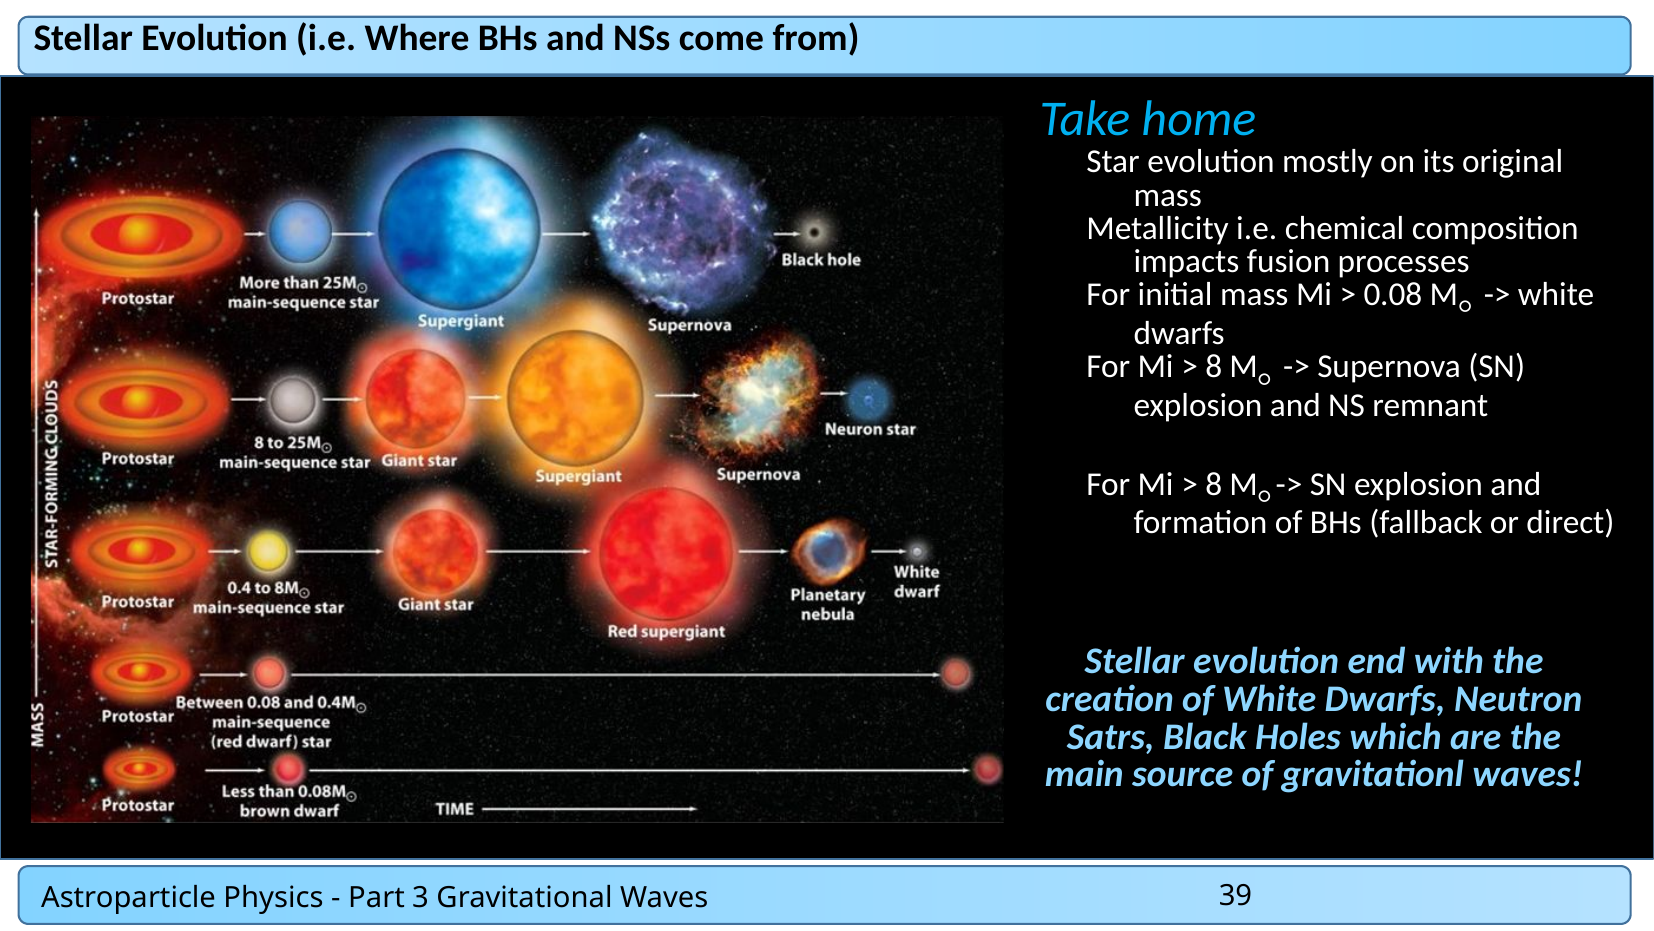

Stellar Evolution (i.e. Where BHs and NSs come from)
Take home
Star evolution mostly on its original mass
Metallicity i.e. chemical composition impacts fusion processes
For initial mass Mi > 0.08 M○ -> white dwarfs
For Mi > 8 M○ -> Supernova (SN) explosion and NS remnant
For Mi > 8 M○ -> SN explosion and formation of BHs (fallback or direct)
Stellar evolution end with the creation of White Dwarfs, Neutron Satrs, Black Holes which are the main source of gravitationl waves!
Astroparticle Physics - Part 3 Gravitational Waves